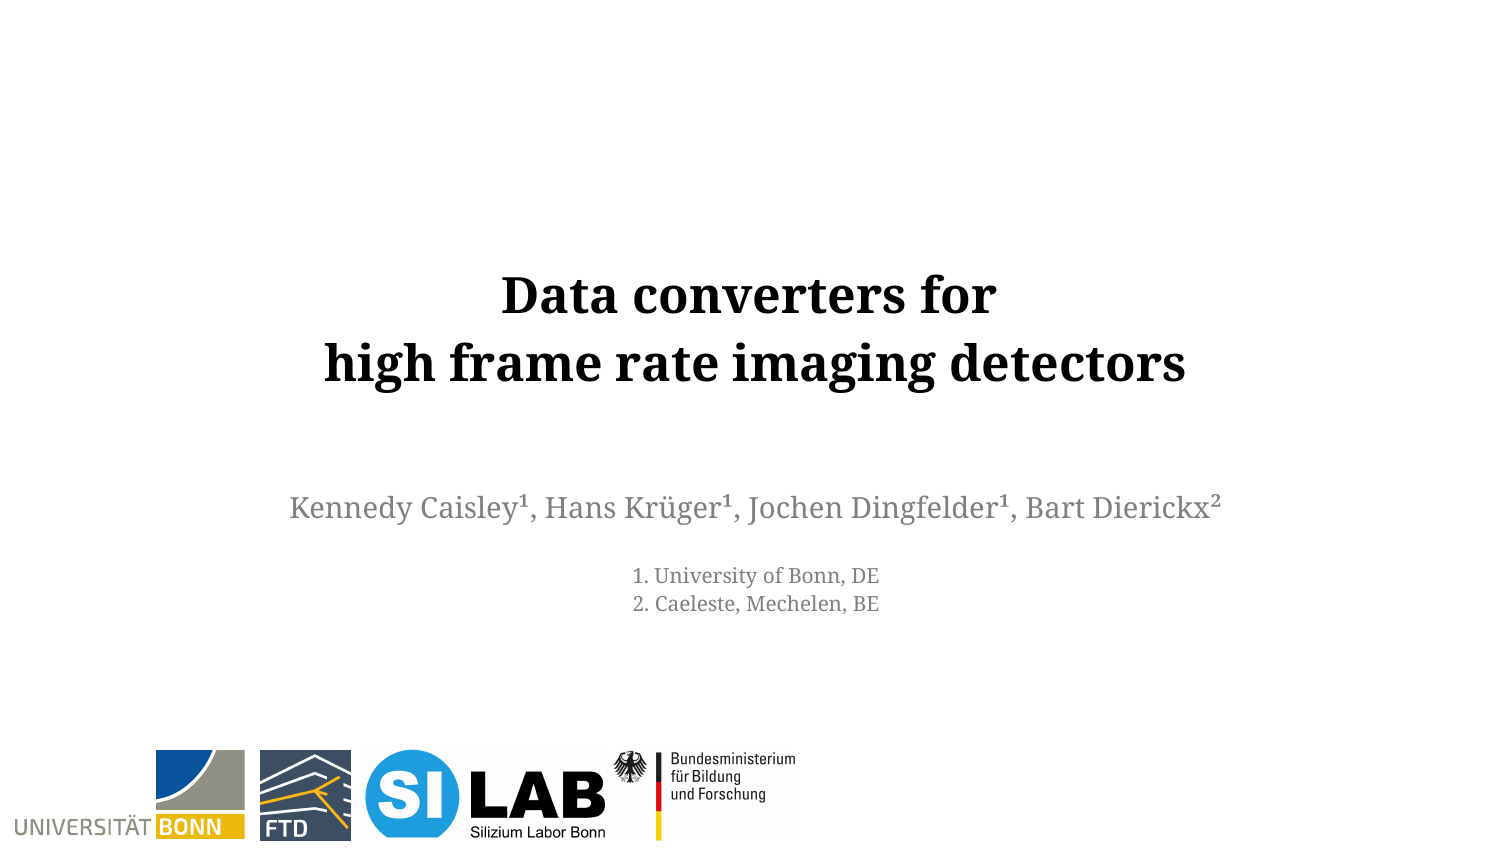

Data converters for
high frame rate imaging detectors
Kennedy Caisley¹, Hans Krüger¹, Jochen Dingfelder¹, Bart Dierickx²
1. University of Bonn, DE
2. Caeleste, Mechelen, BE